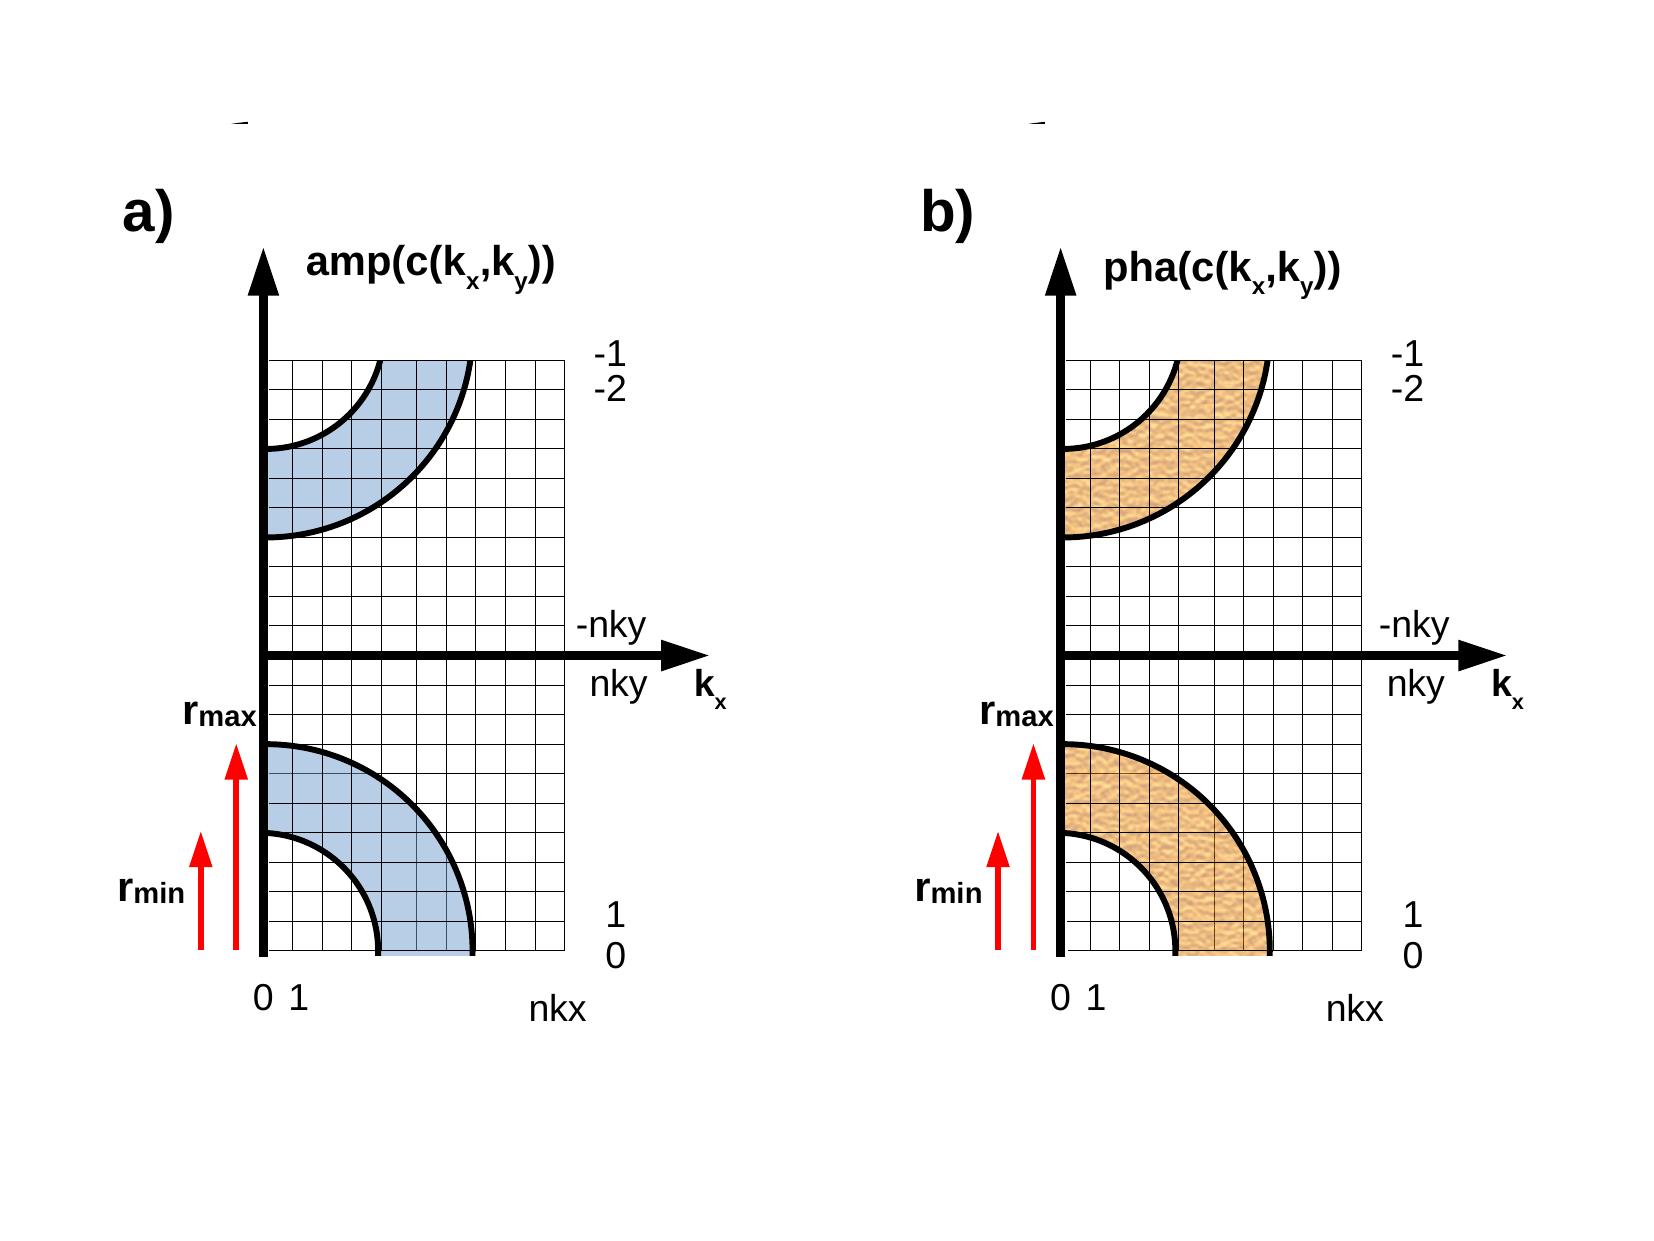

a)
b)
ky
ky
amp(c(kx,ky))
pha(c(kx,ky))
-1
-1
-2
-2
-nky
-nky
nky
kx
nky
kx
rmax
rmax
rmin
rmin
1
1
0
0
0
1
0
1
nkx
nkx